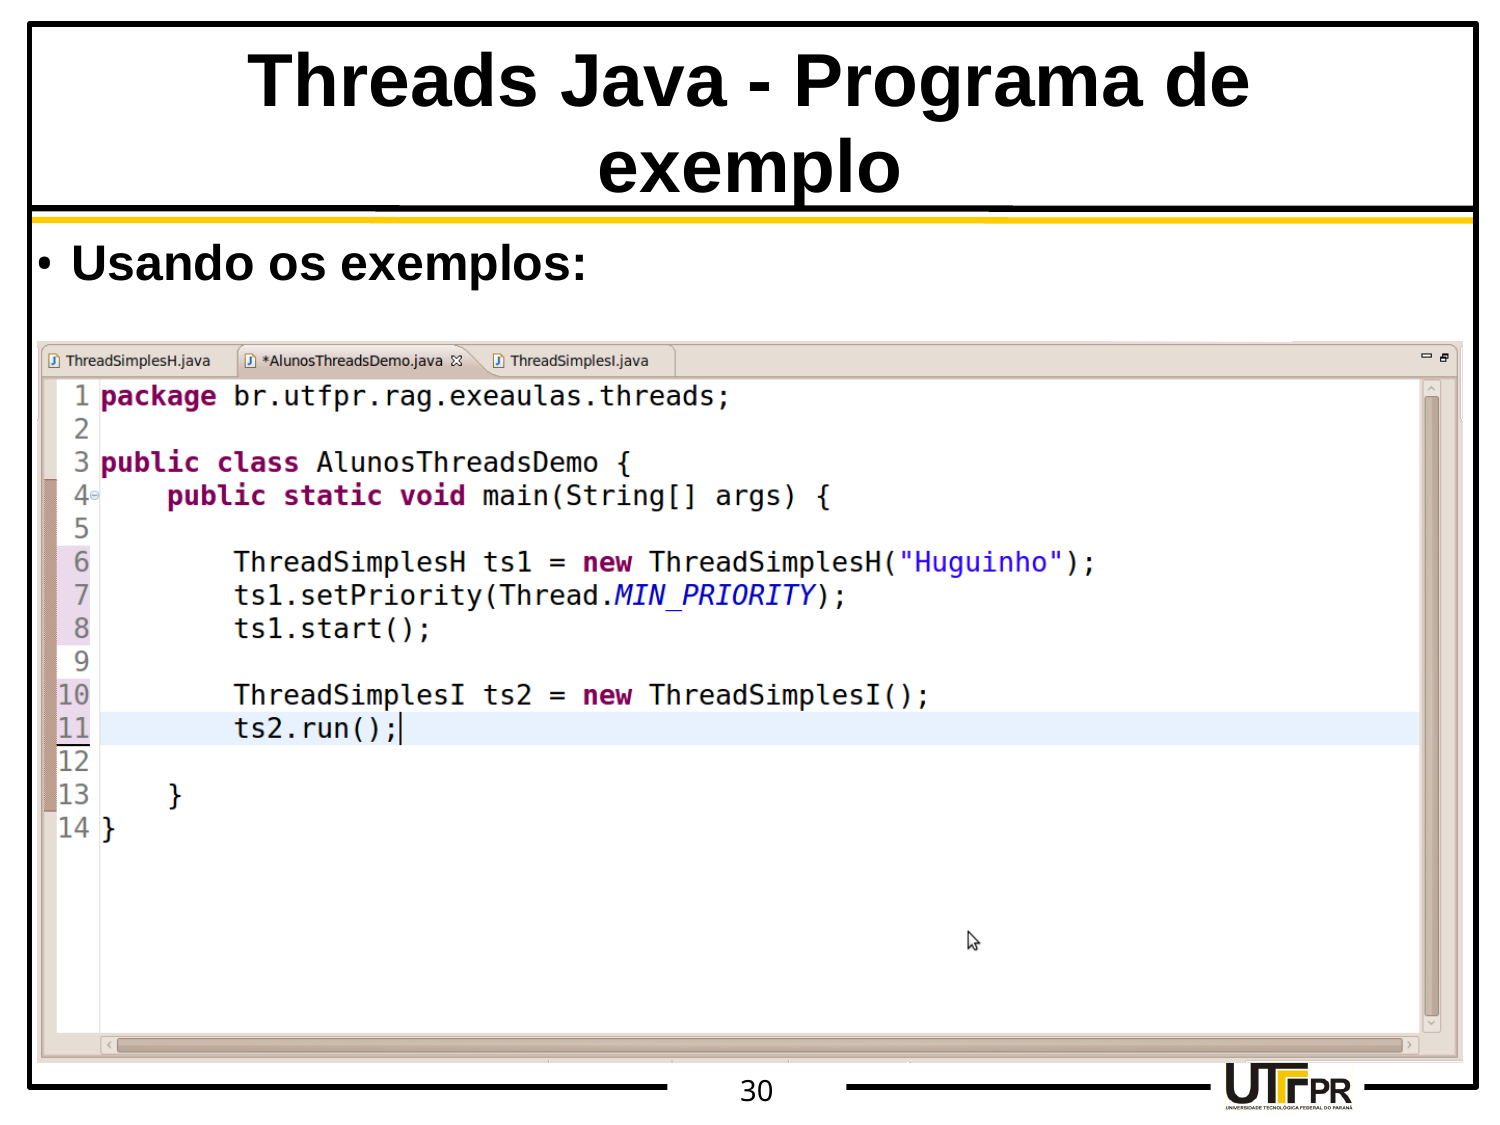

# Threads Java - Programa de exemplo
Usando os exemplos: